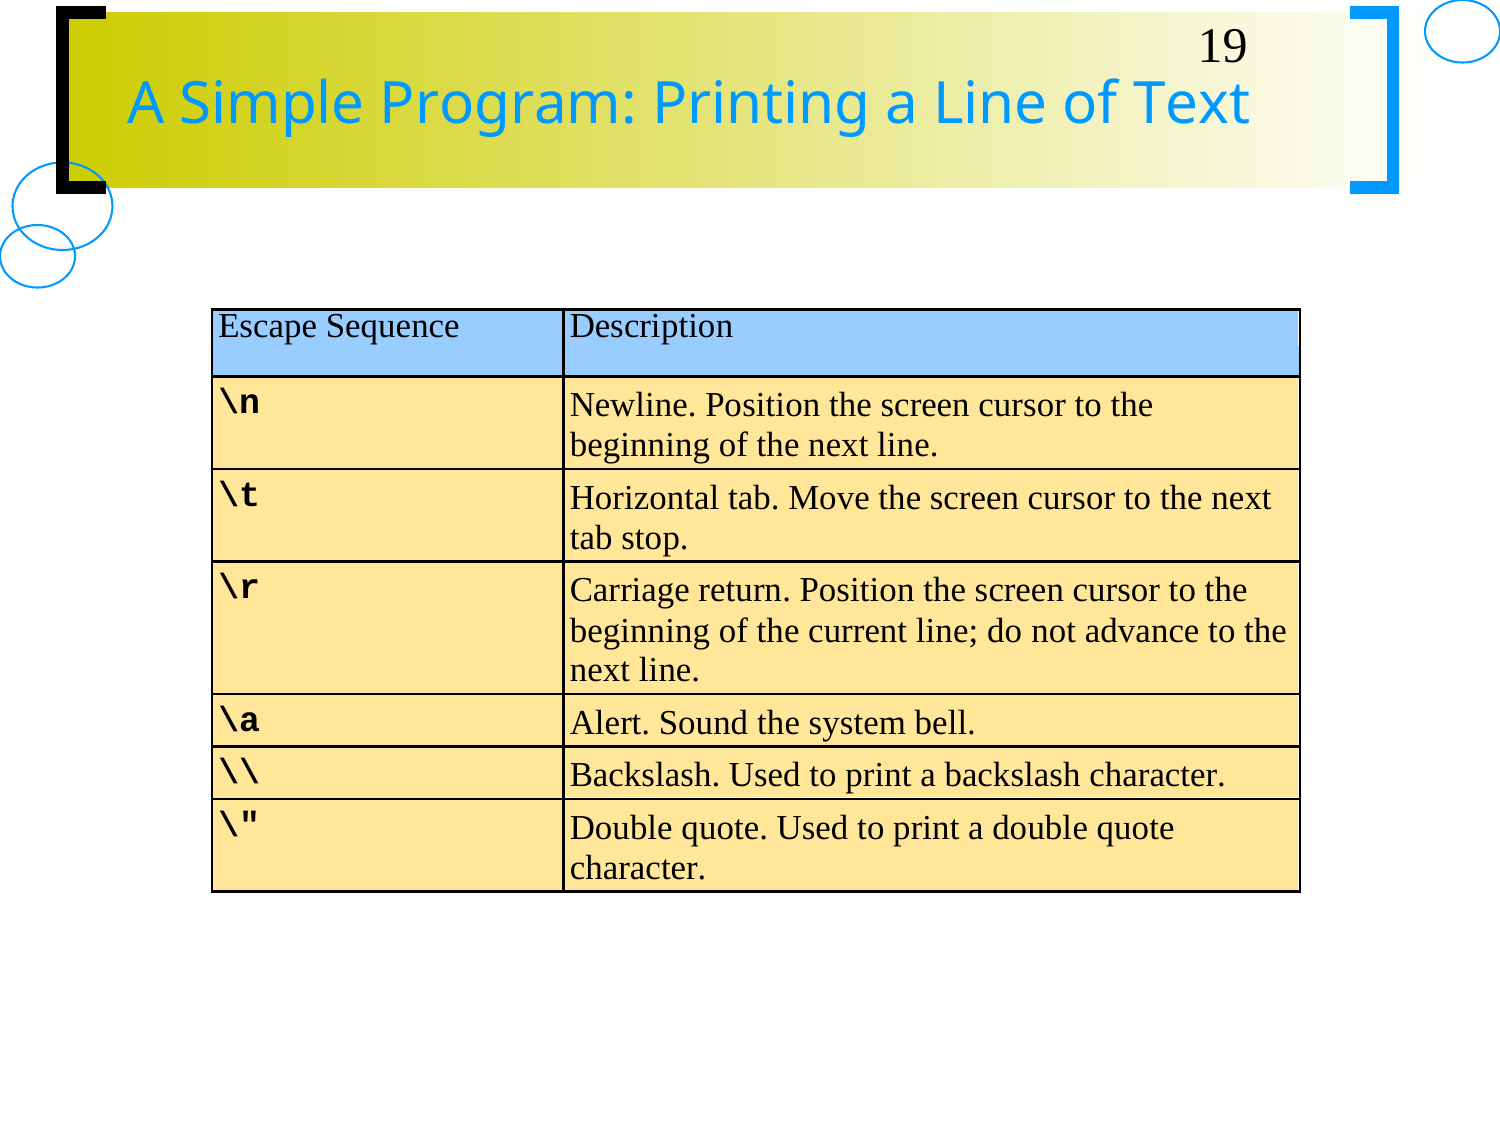

19
# A Simple Program: Printing a Line of Text